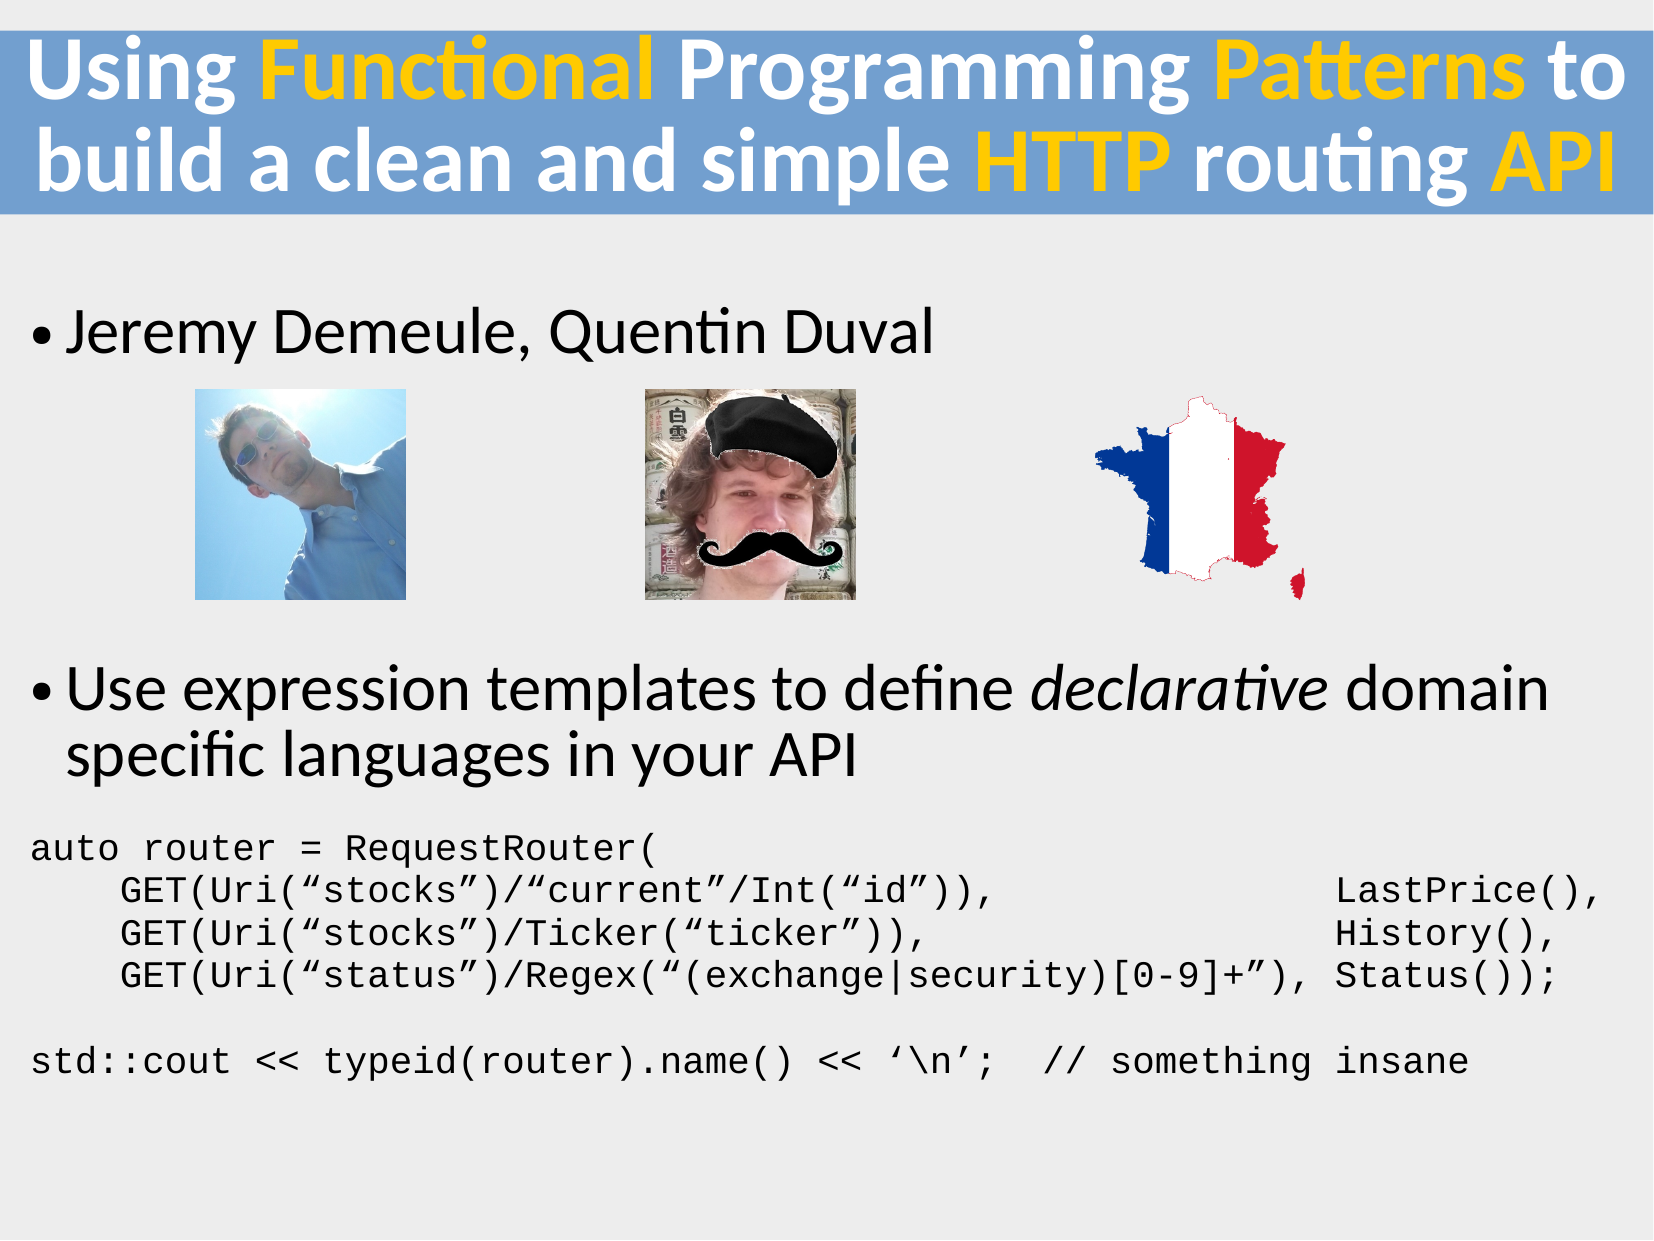

# Using Functional Programming Patterns to build a clean and simple HTTP routing API
Jeremy Demeule, Quentin Duval
Use expression templates to define declarative domain specific languages in your API
auto router = RequestRouter(
 GET(Uri(“stocks”)/“current”/Int(“id”)), LastPrice(),
 GET(Uri(“stocks”)/Ticker(“ticker”)), History(),
 GET(Uri(“status”)/Regex(“(exchange|security)[0-9]+”), Status());
std::cout << typeid(router).name() << ‘\n’; // something insane